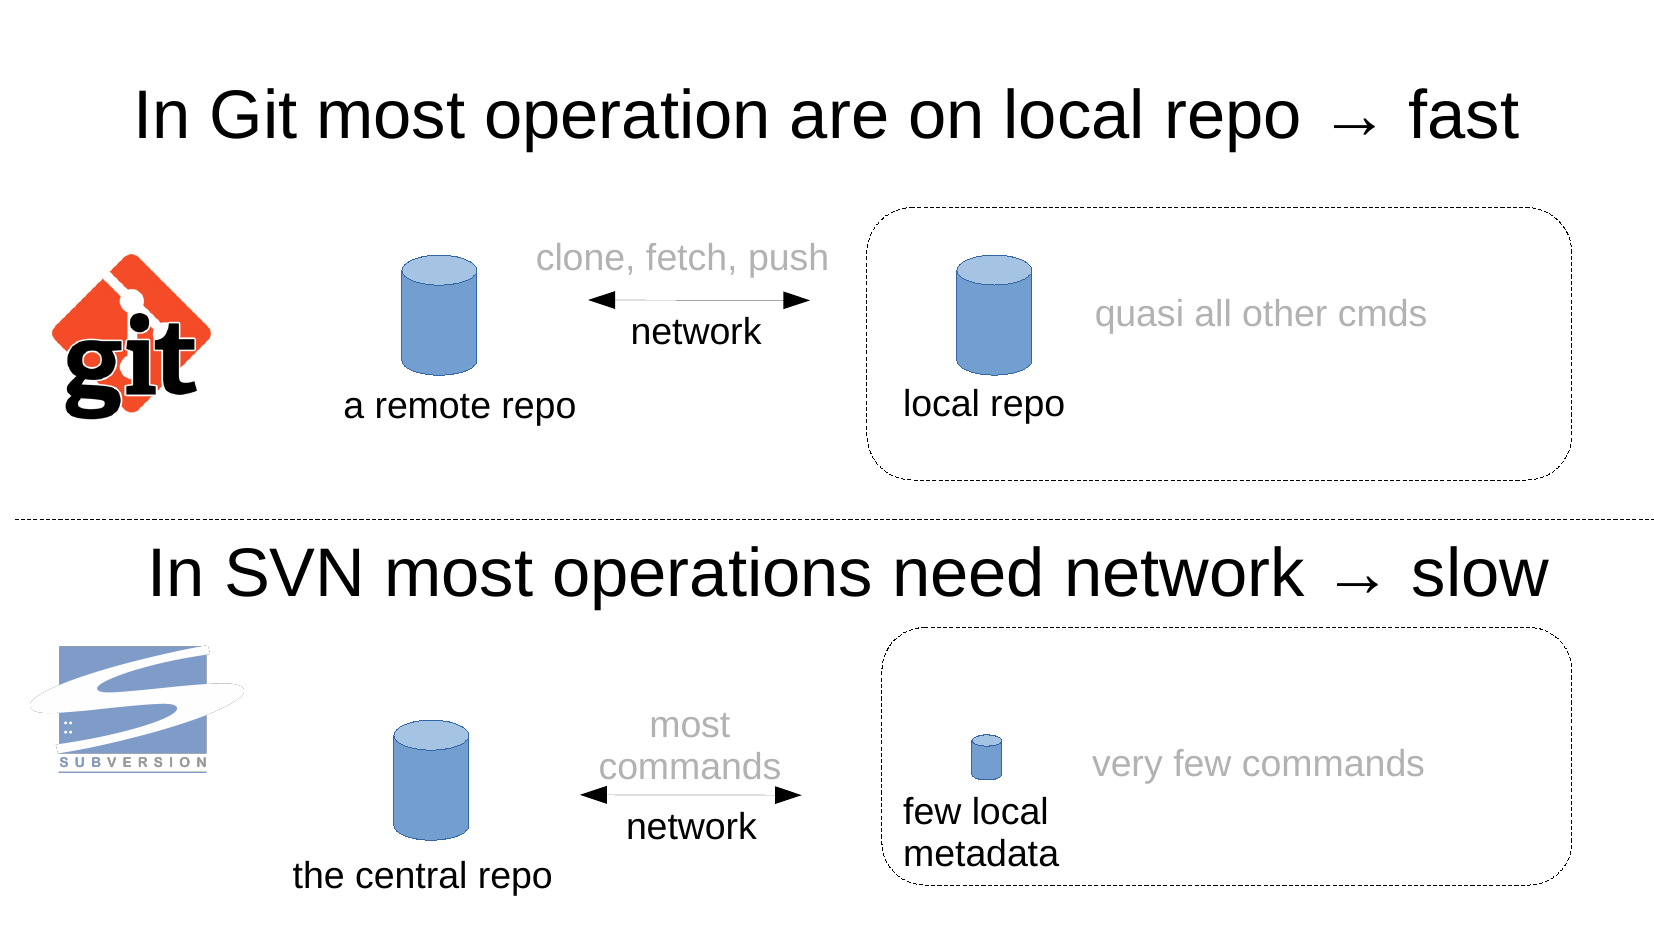

# In Git most operation are on local repo → fast
clone, fetch, push
quasi all other cmds
network
local repo
a remote repo
In SVN most operations need network → slow
most
commands
very few commands
few local metadata
network
the central repo